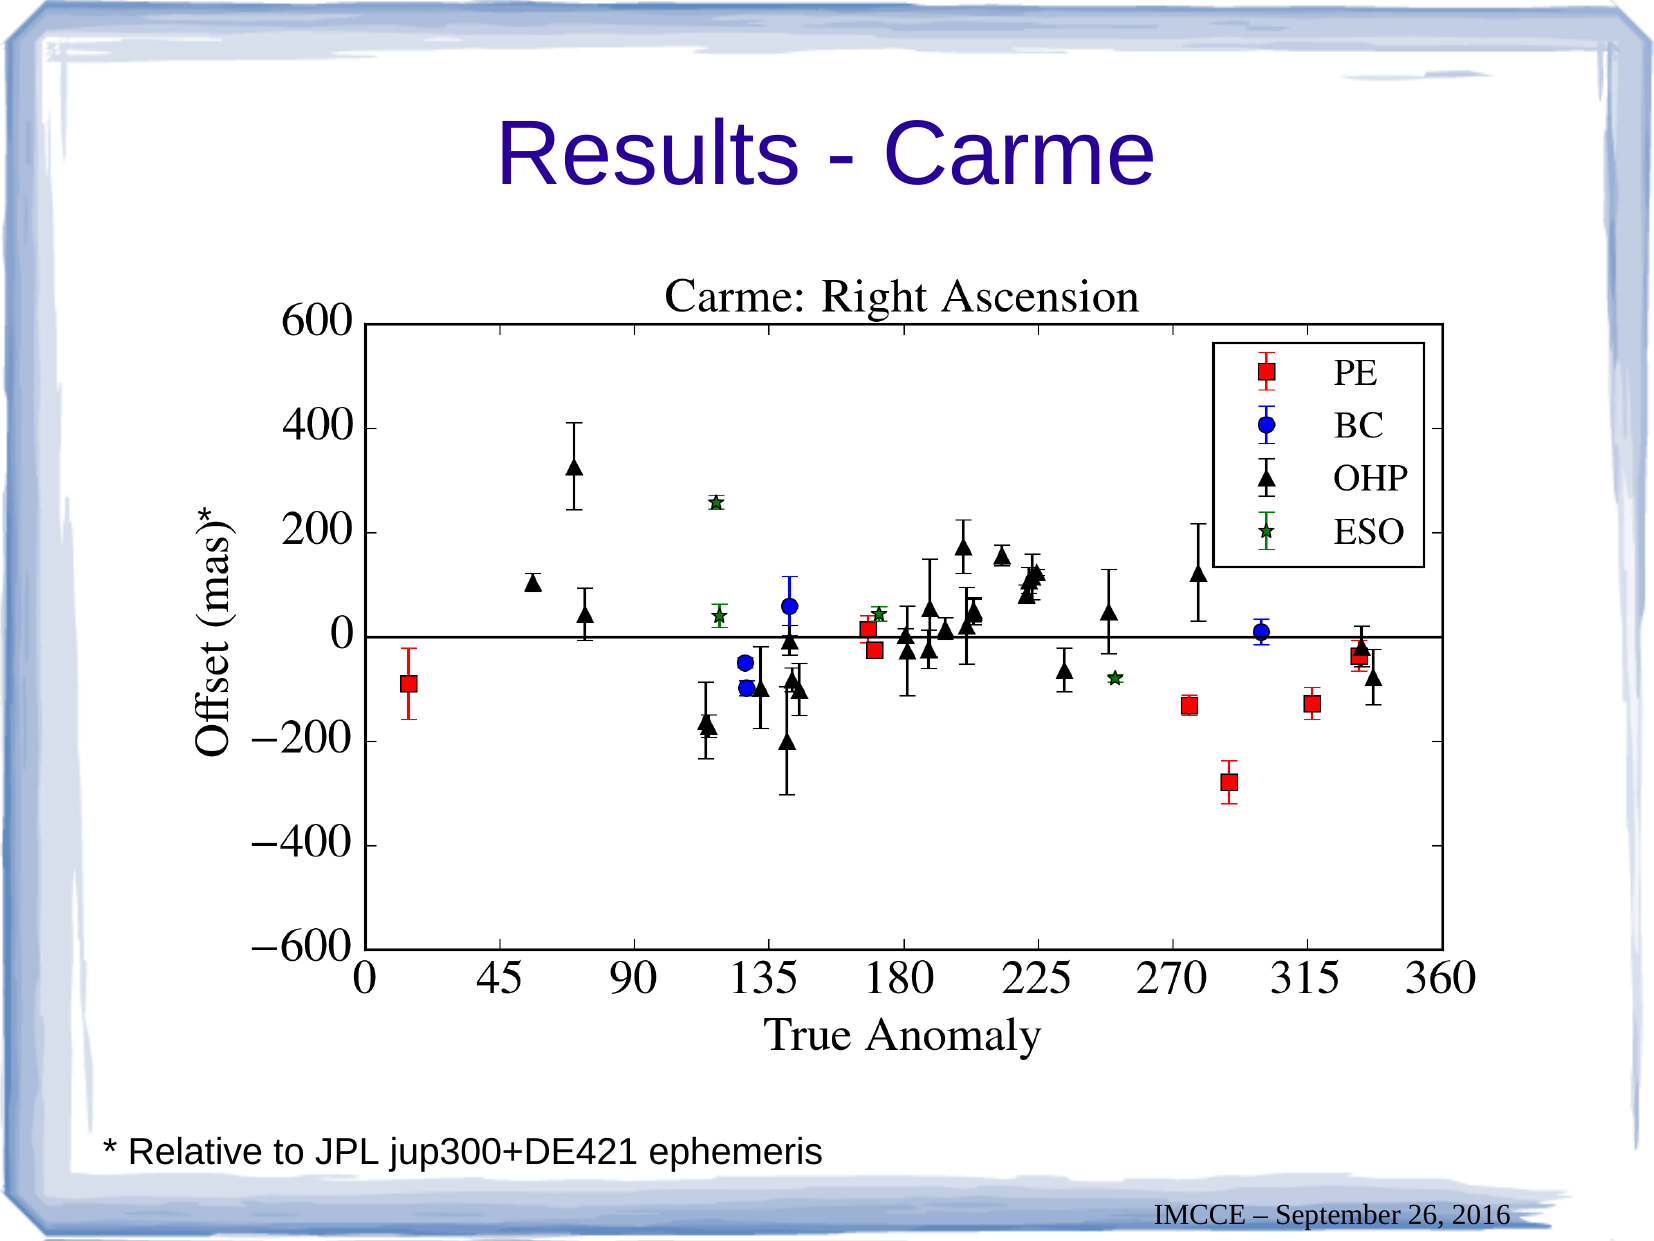

# Results - Carme
*
* Relative to JPL jup300+DE421 ephemeris